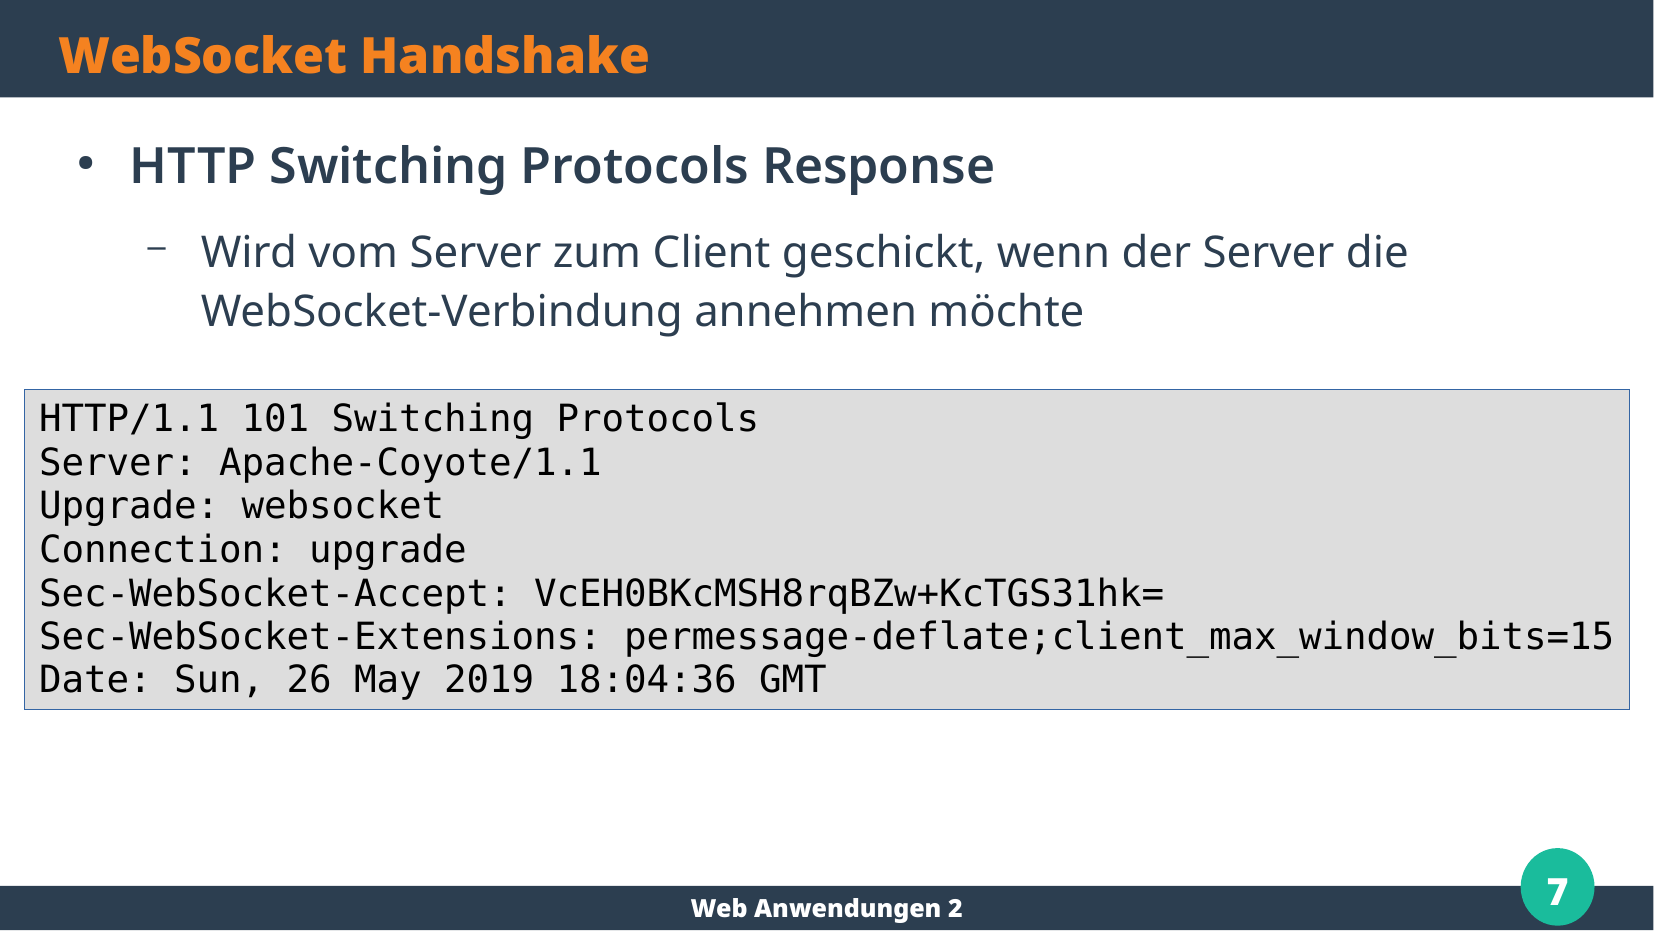

# WebSocket Handshake
HTTP Switching Protocols Response
Wird vom Server zum Client geschickt, wenn der Server die WebSocket-Verbindung annehmen möchte
HTTP/1.1 101 Switching Protocols
Server: Apache-Coyote/1.1
Upgrade: websocket
Connection: upgrade
Sec-WebSocket-Accept: VcEH0BKcMSH8rqBZw+KcTGS31hk=
Sec-WebSocket-Extensions: permessage-deflate;client_max_window_bits=15
Date: Sun, 26 May 2019 18:04:36 GMT
7